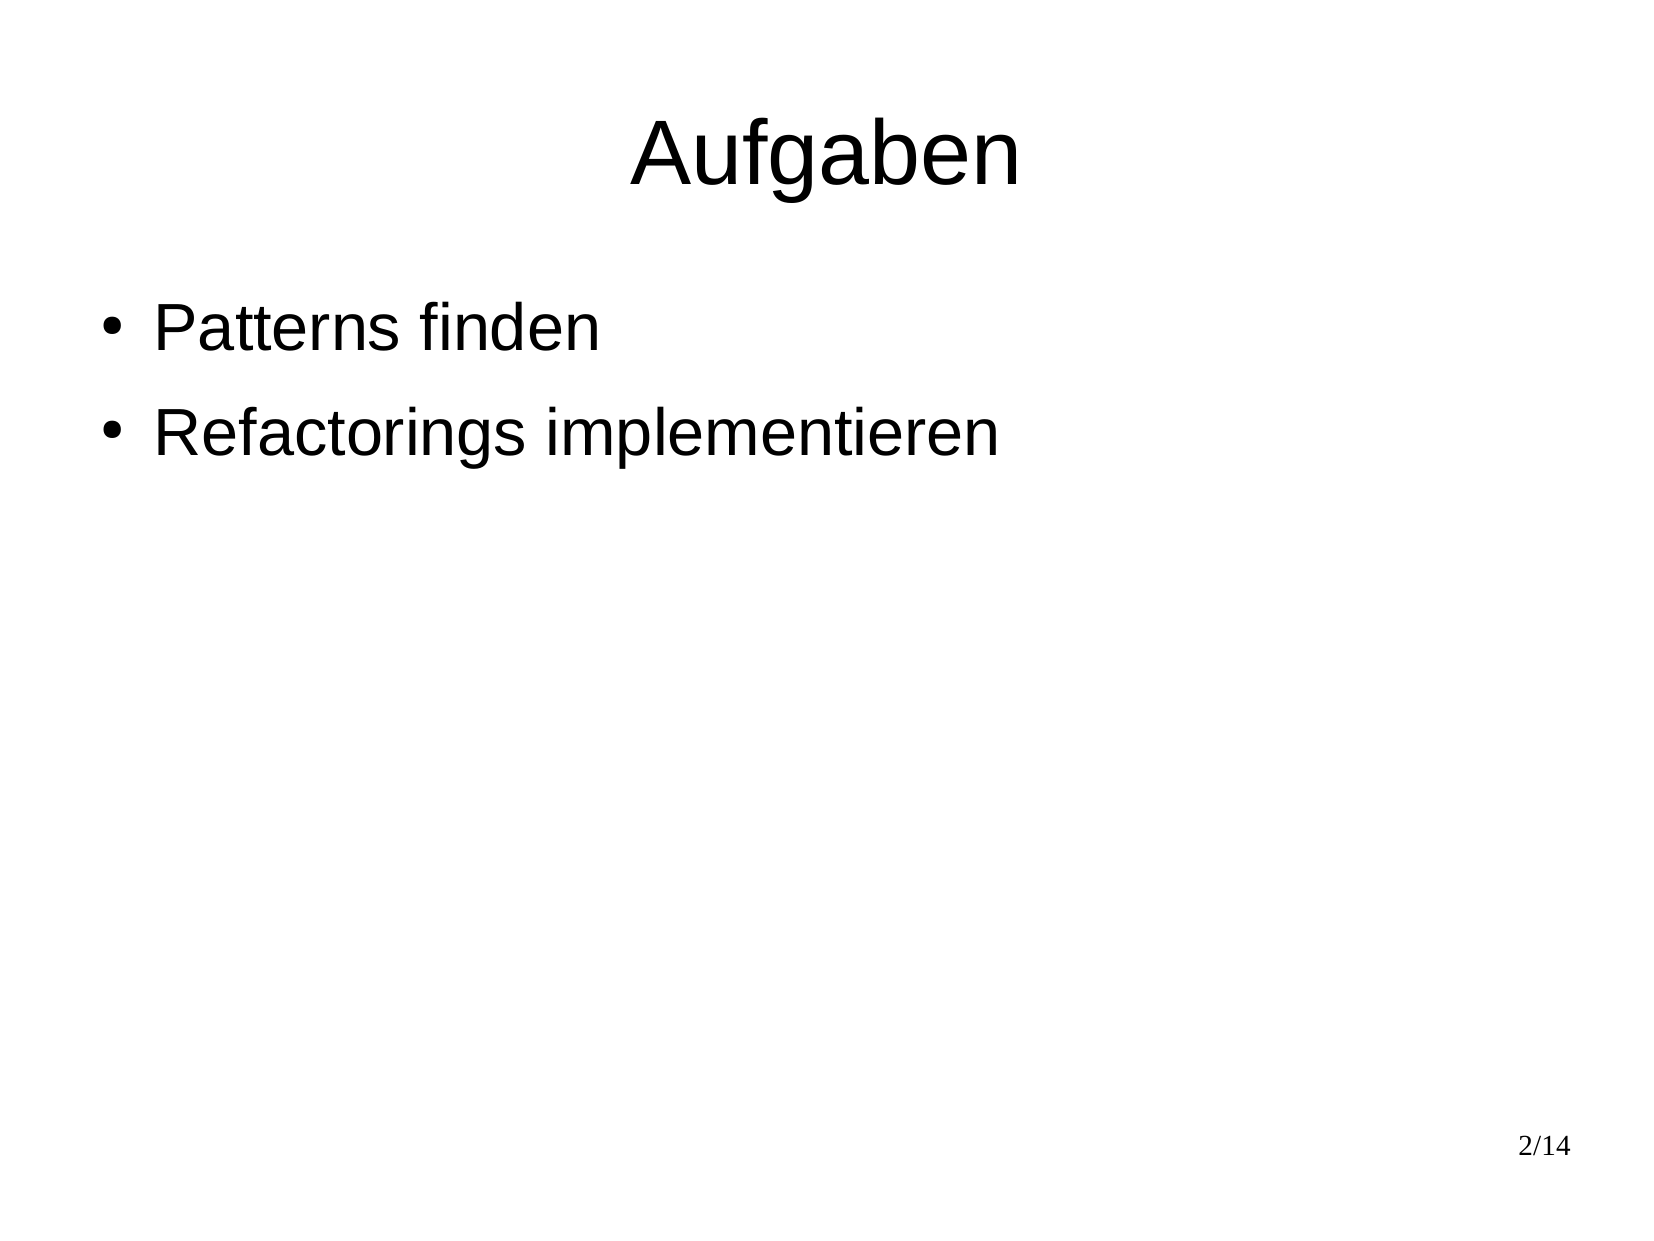

# Aufgaben
Patterns finden
Refactorings implementieren
2